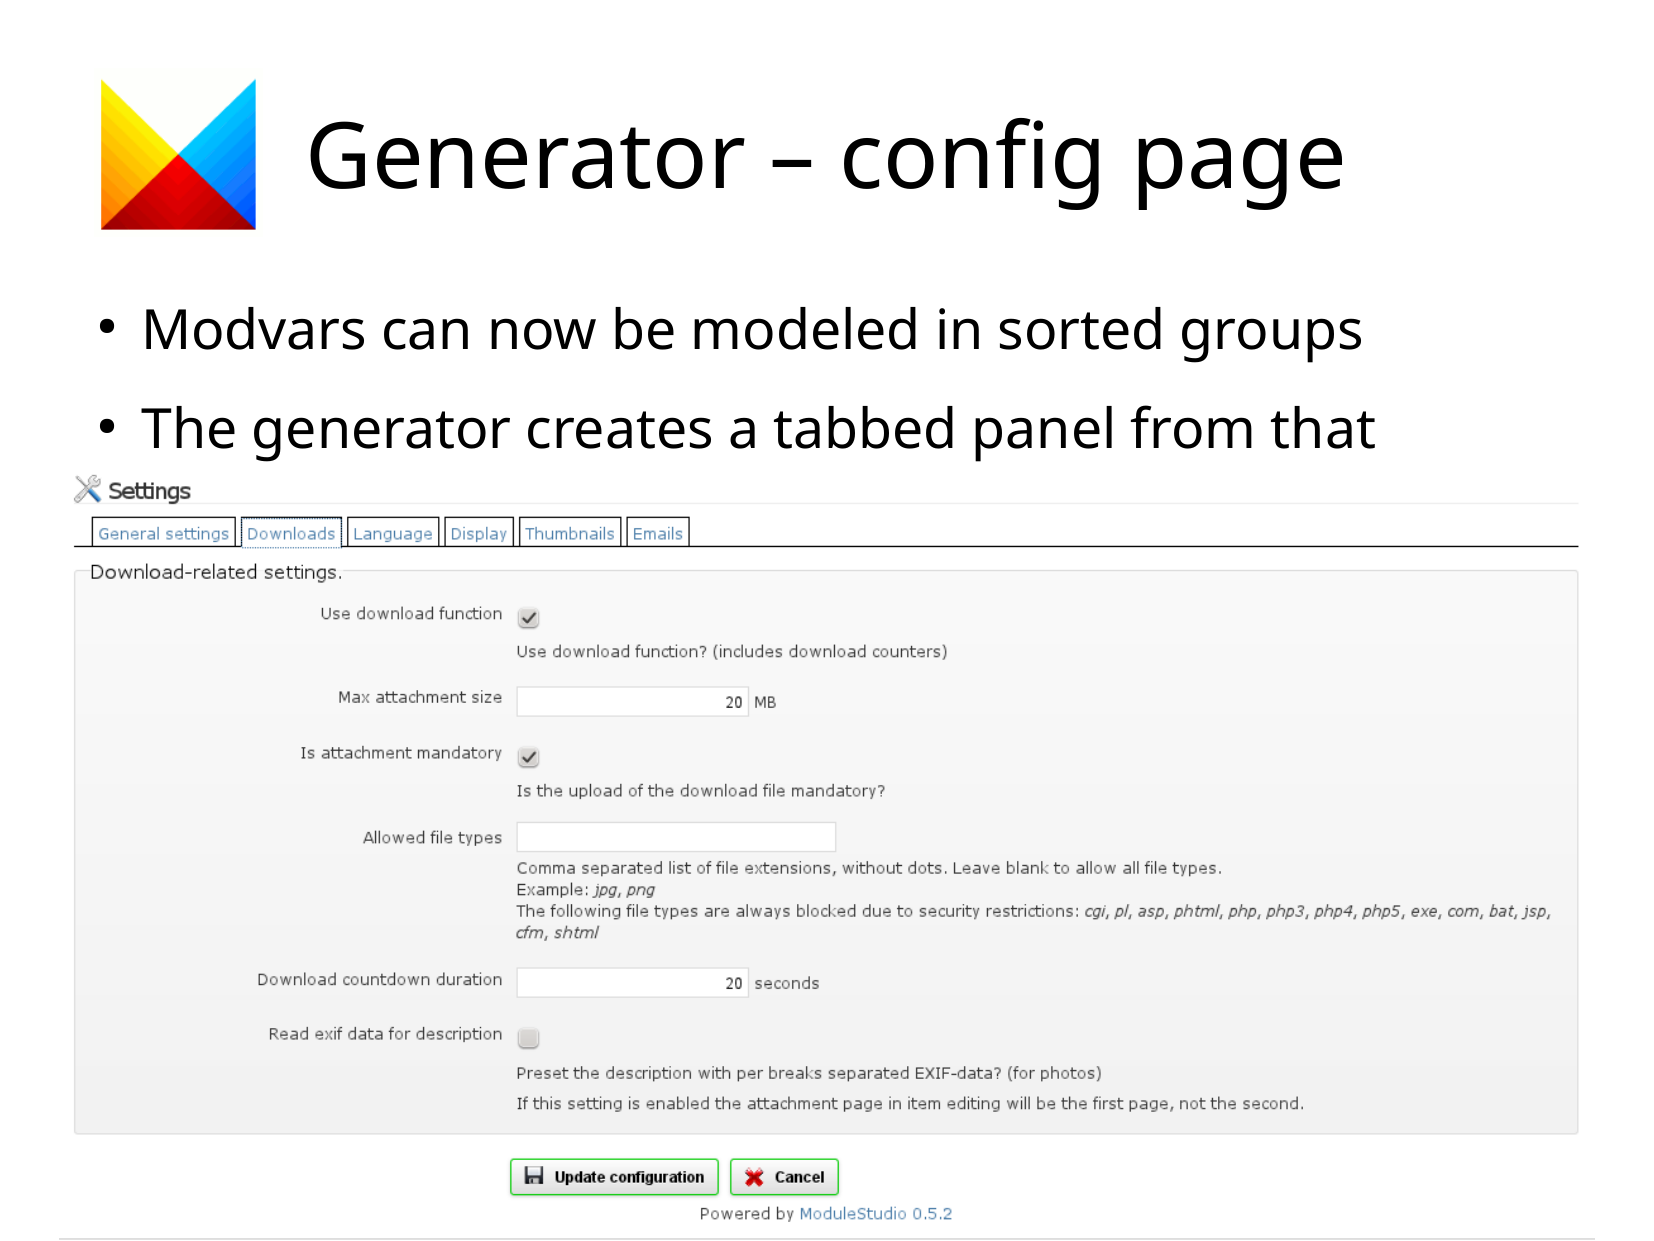

# Generator – config page
Modvars can now be modeled in sorted groups
The generator creates a tabbed panel from that